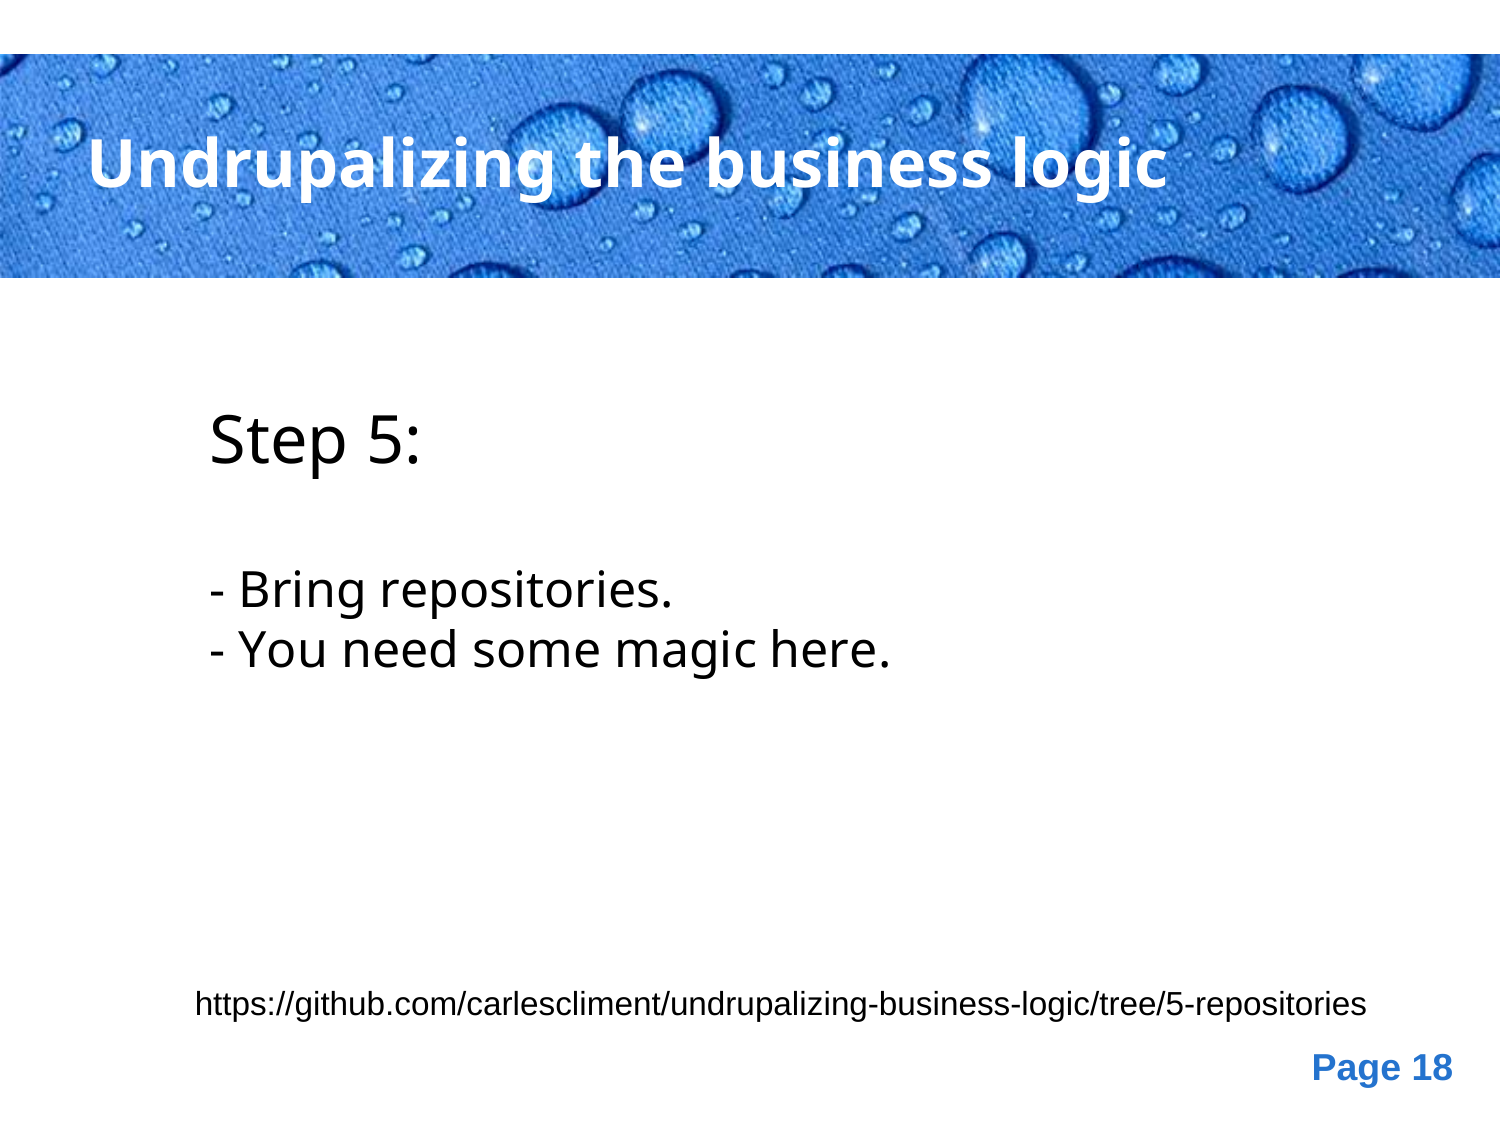

Undrupalizing the business logic
Step 5:
- Bring repositories.
- You need some magic here.
https://github.com/carlescliment/undrupalizing-business-logic/tree/5-repositories